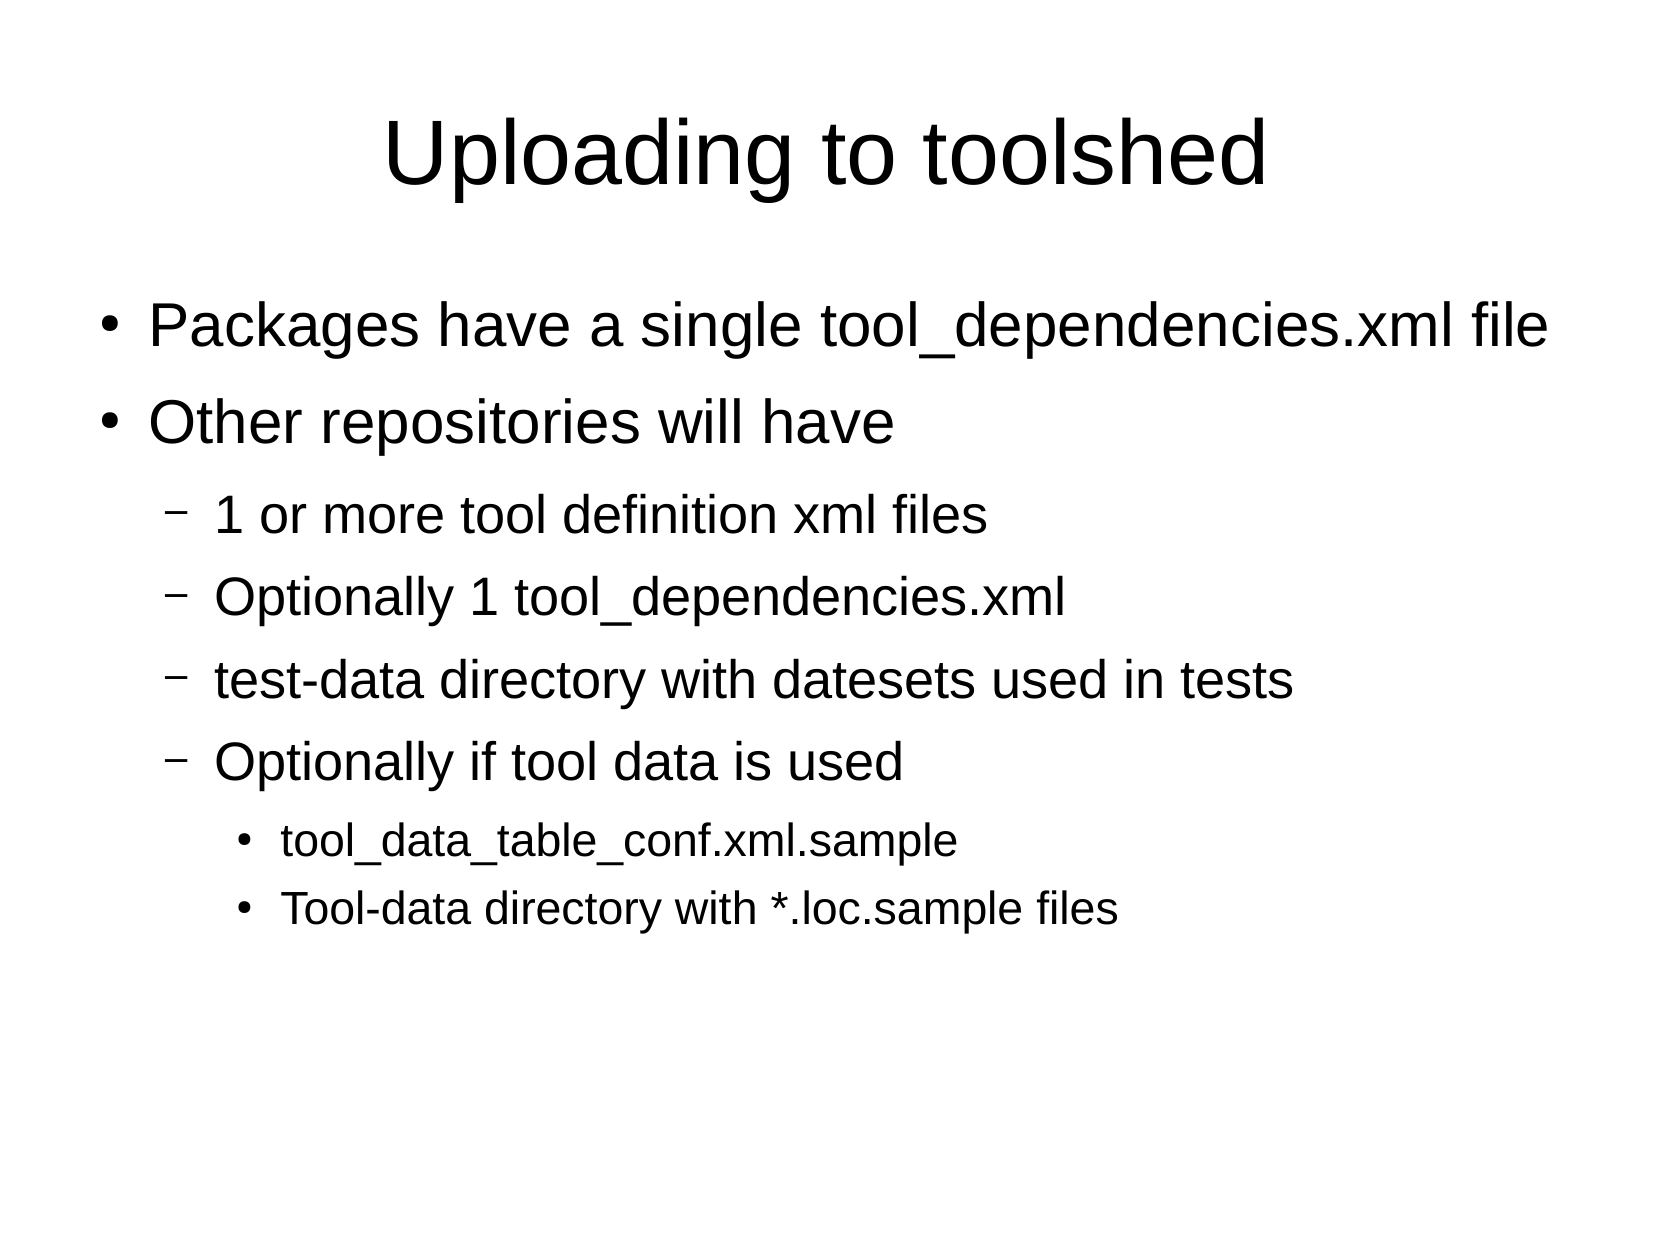

# Uploading to toolshed
Packages have a single tool_dependencies.xml file
Other repositories will have
1 or more tool definition xml files
Optionally 1 tool_dependencies.xml
test-data directory with datesets used in tests
Optionally if tool data is used
tool_data_table_conf.xml.sample
Tool-data directory with *.loc.sample files